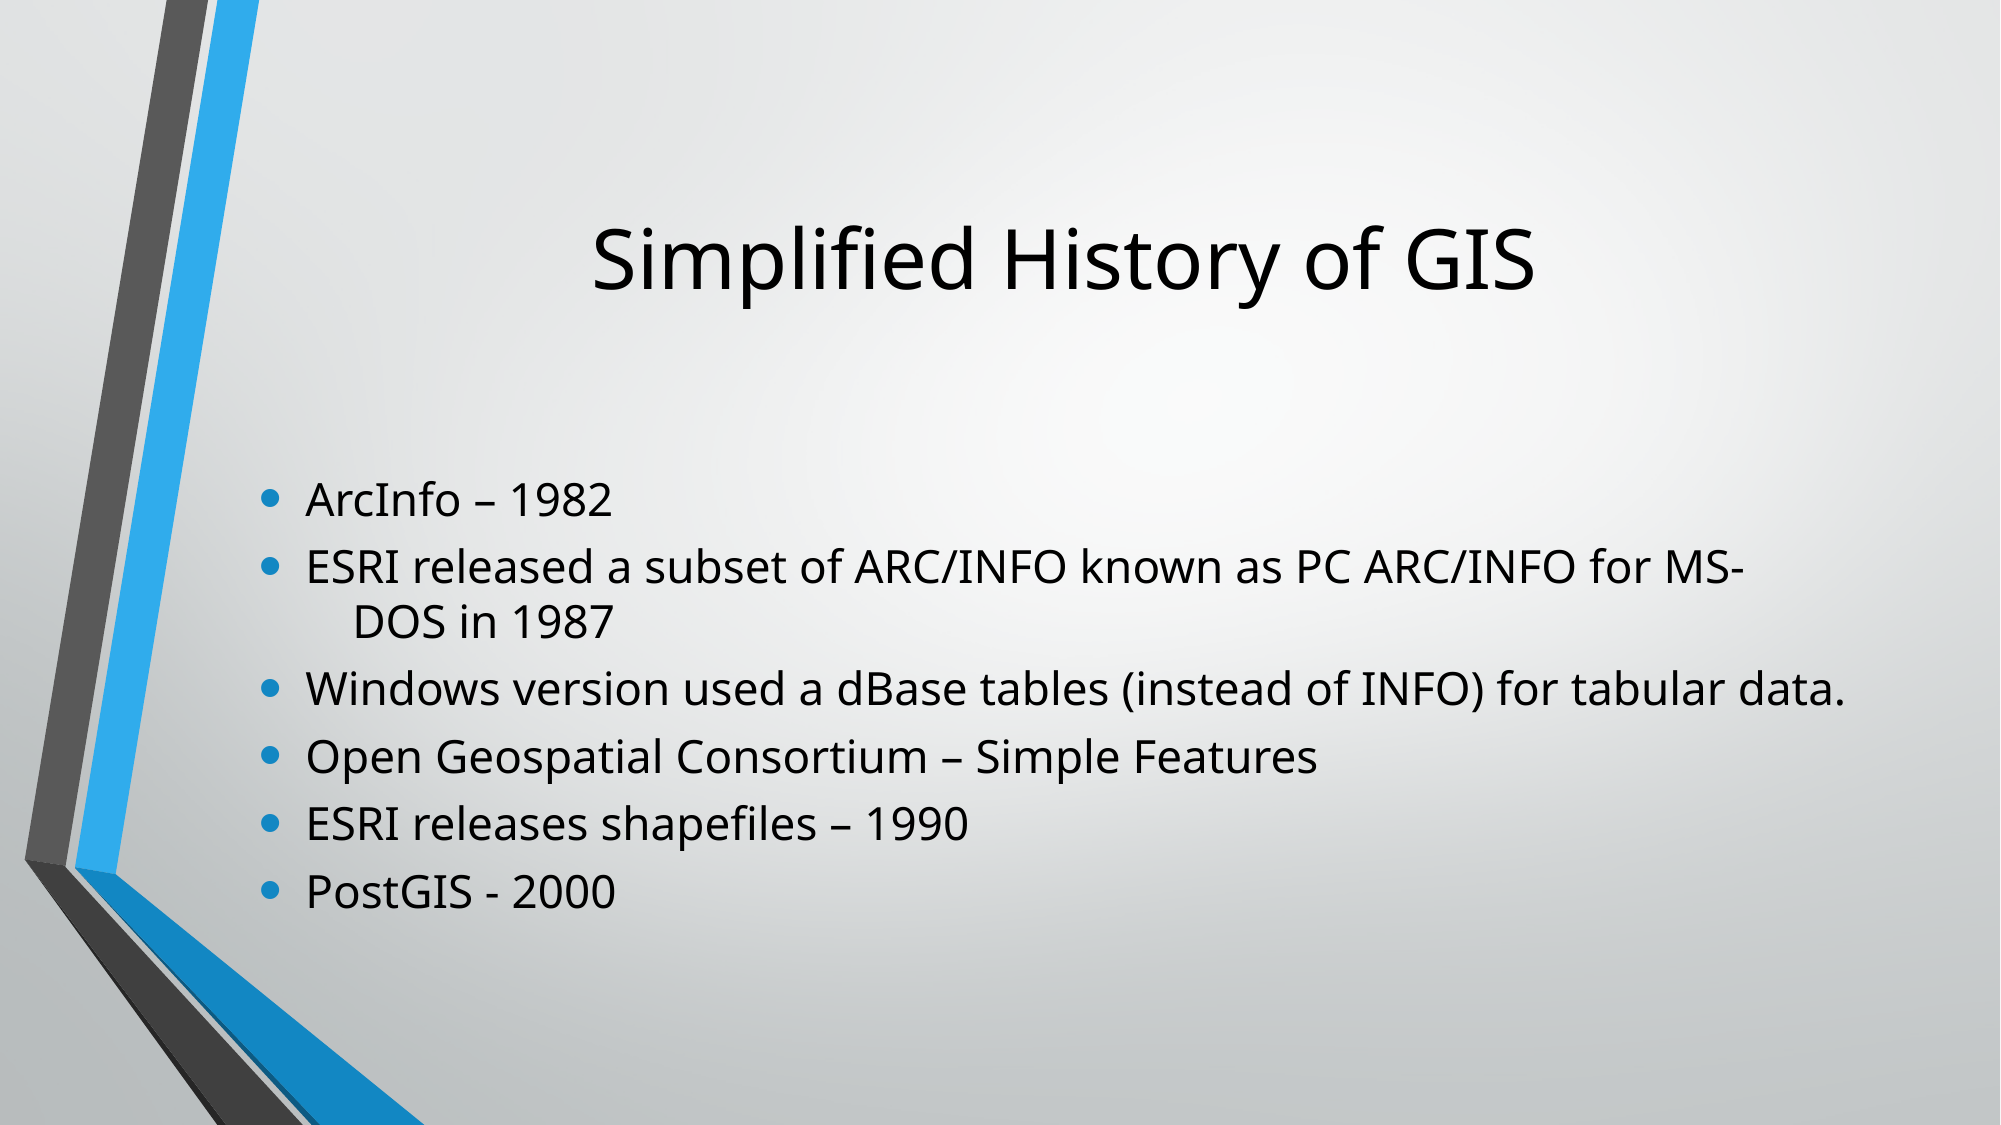

# Simplified History of GIS
ArcInfo – 1982
ESRI released a subset of ARC/INFO known as PC ARC/INFO for MS-DOS in 1987
Windows version used a dBase tables (instead of INFO) for tabular data.
Open Geospatial Consortium – Simple Features
ESRI releases shapefiles – 1990
PostGIS - 2000